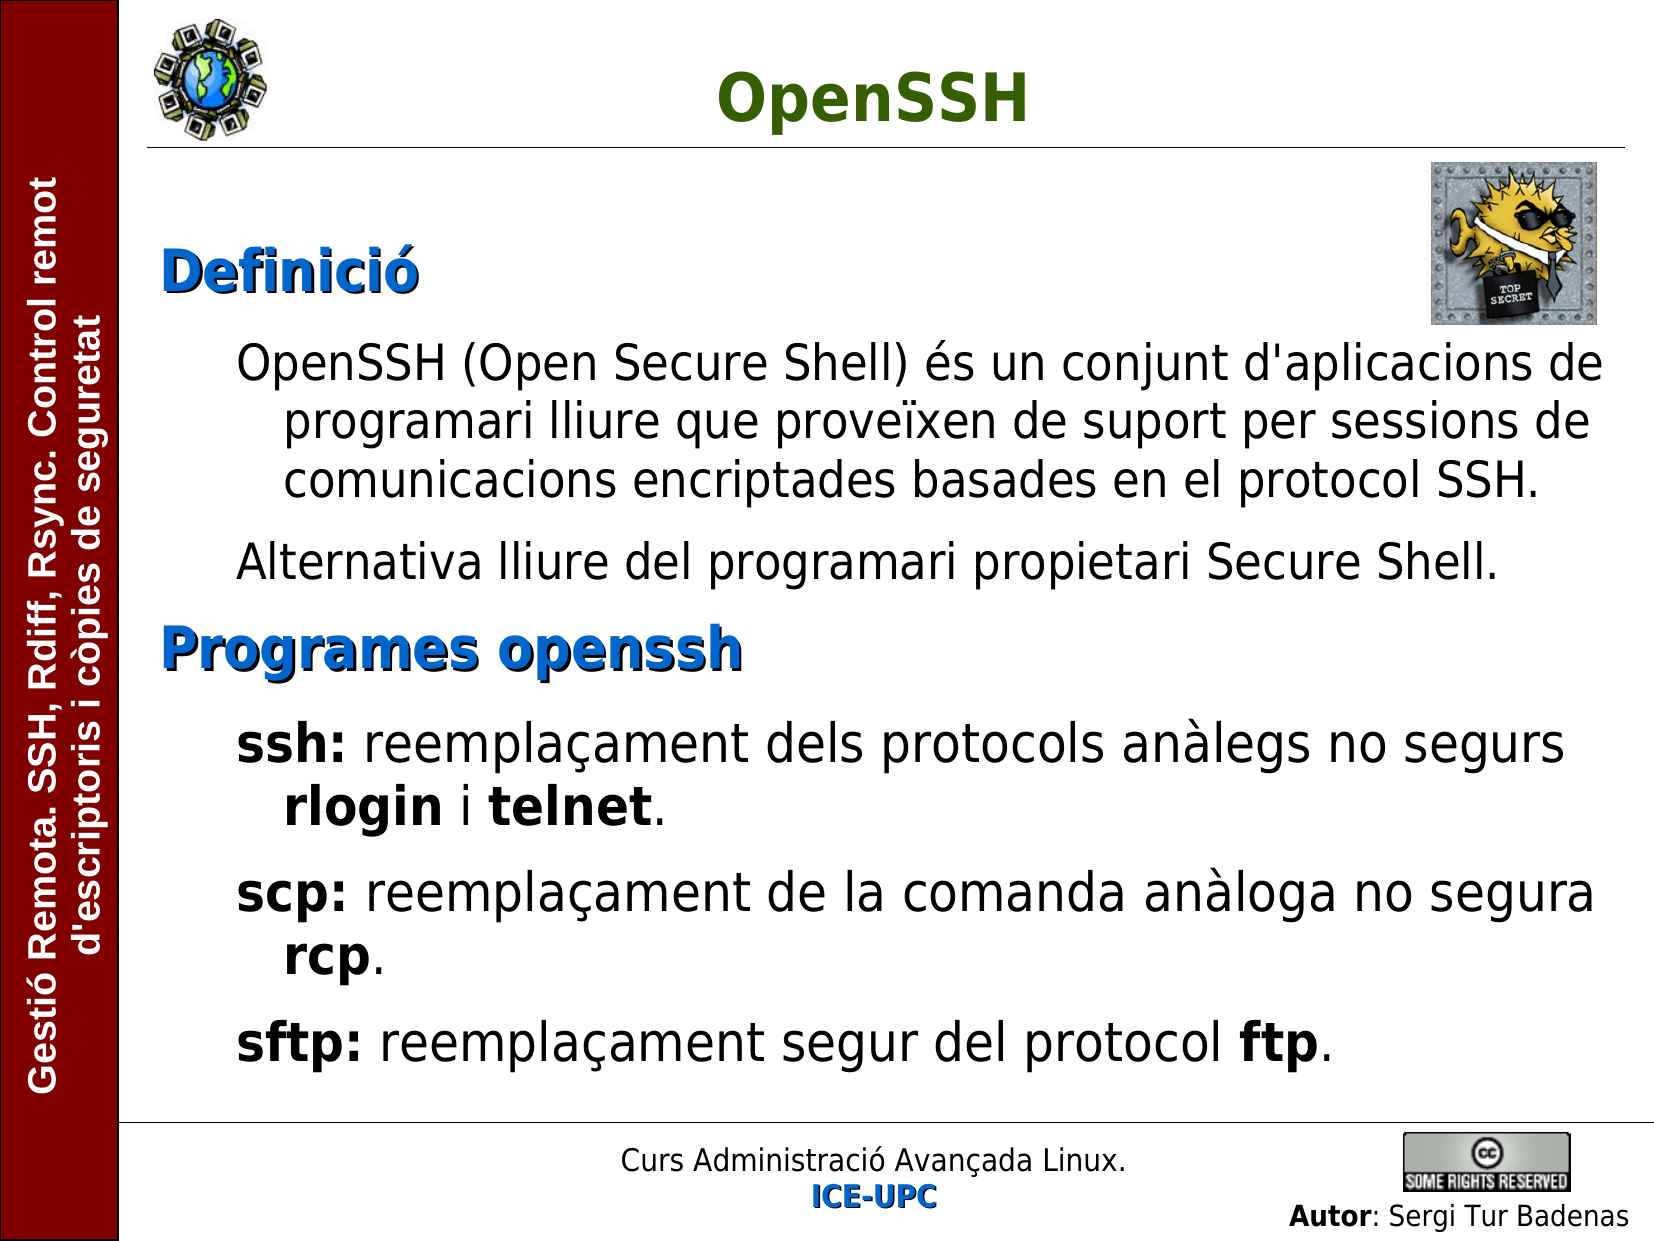

# OpenSSH
Definició
OpenSSH (Open Secure Shell) és un conjunt d'aplicacions de programari lliure que proveïxen de suport per sessions de comunicacions encriptades basades en el protocol SSH.
Alternativa lliure del programari propietari Secure Shell.
Programes openssh
ssh: reemplaçament dels protocols anàlegs no segurs rlogin i telnet.
scp: reemplaçament de la comanda anàloga no segura rcp.
sftp: reemplaçament segur del protocol ftp.